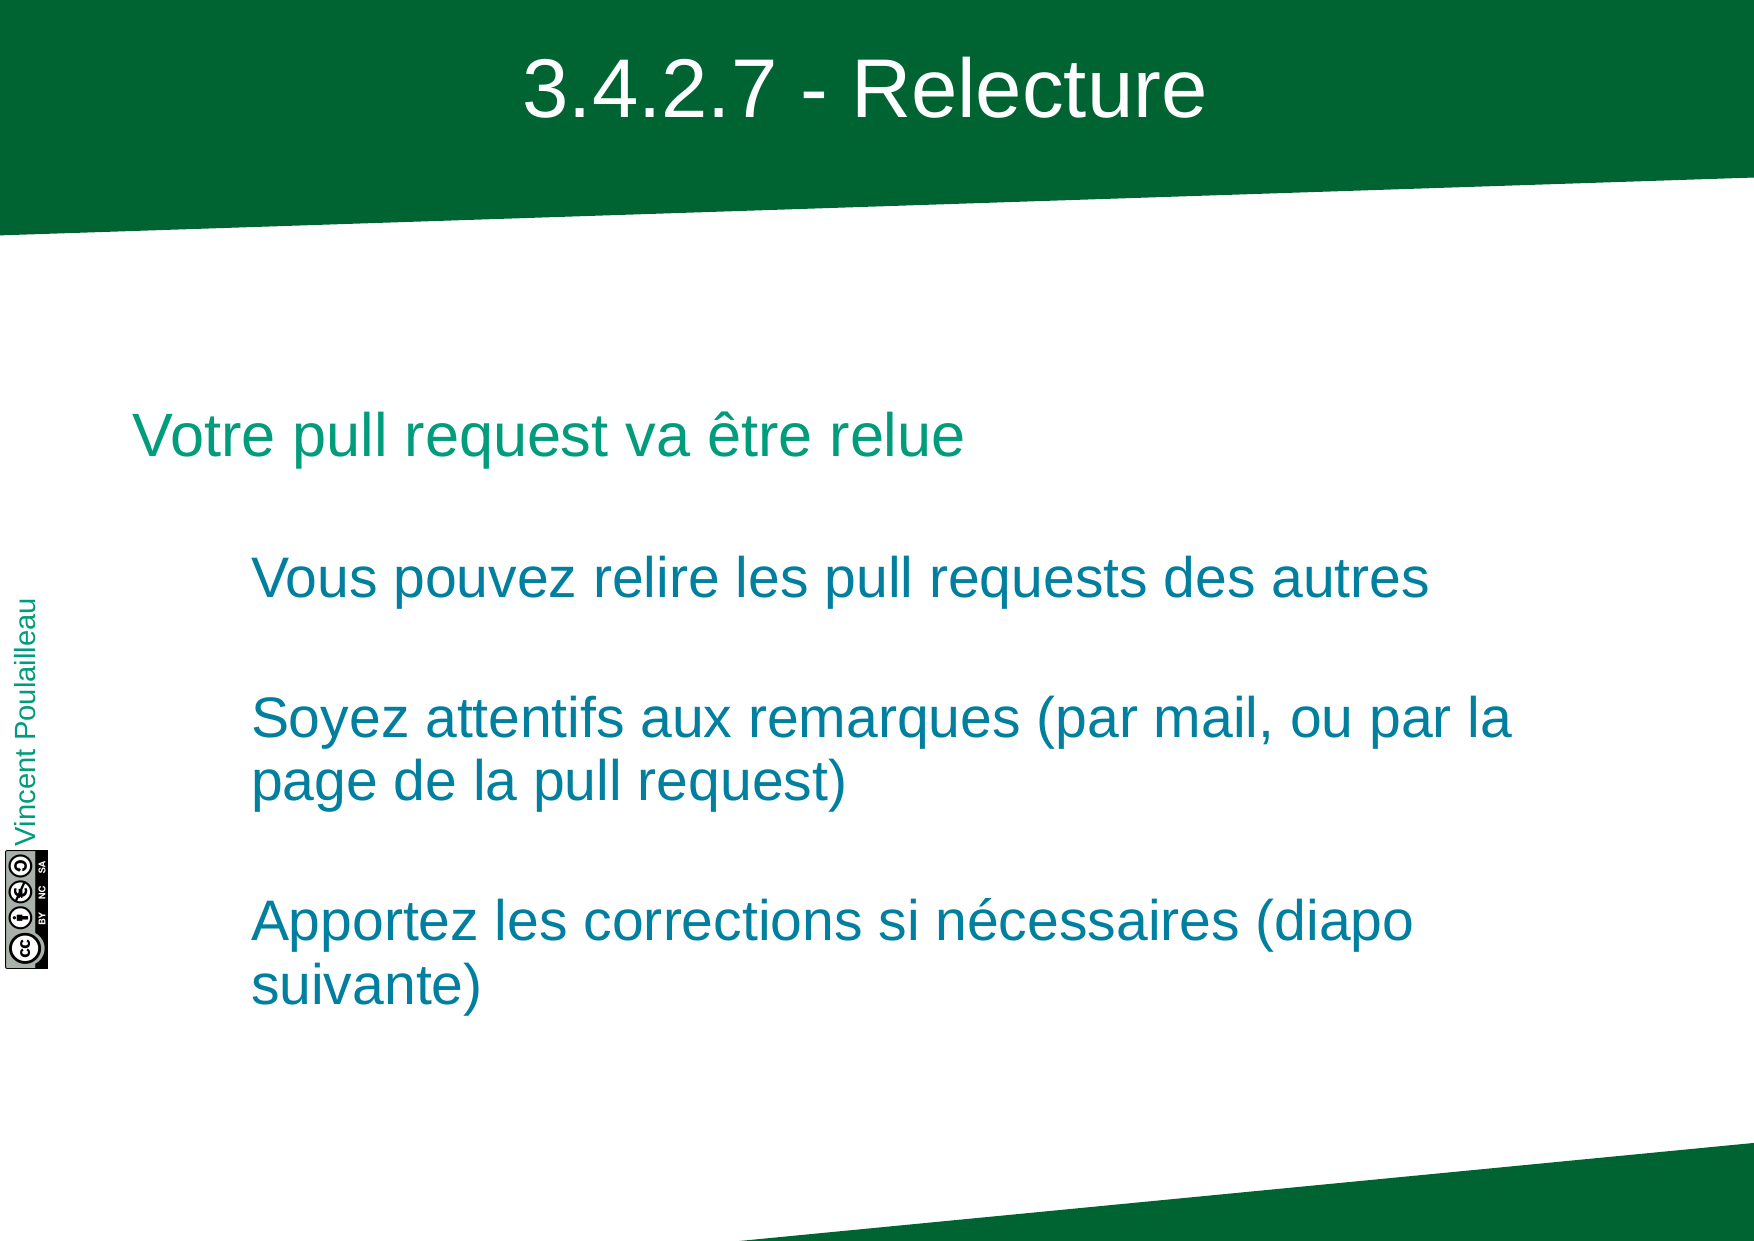

3.4.2.7 - Relecture
Votre pull request va être relue
Vous pouvez relire les pull requests des autres
Soyez attentifs aux remarques (par mail, ou par la page de la pull request)
Apportez les corrections si nécessaires (diapo suivante)
© 2019 Vincent Poulailleau